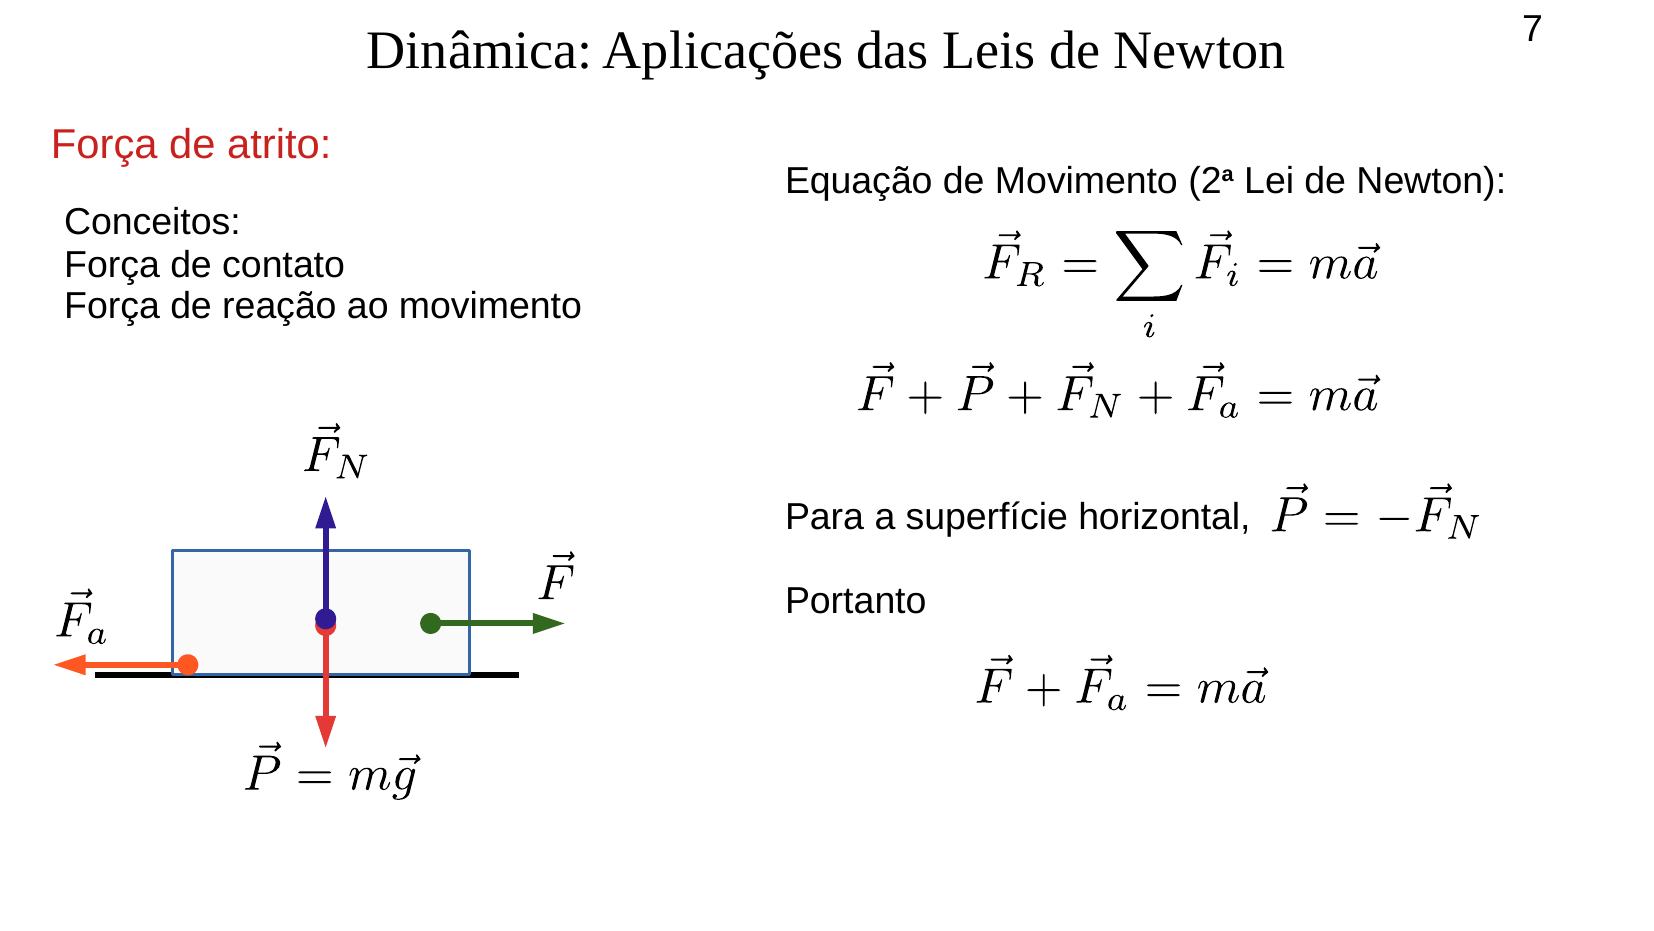

Dinâmica: Aplicações das Leis de Newton
Força de atrito:
Equação de Movimento (2a Lei de Newton):
Para a superfície horizontal,
Portanto
Conceitos:
Força de contato
Força de reação ao movimento